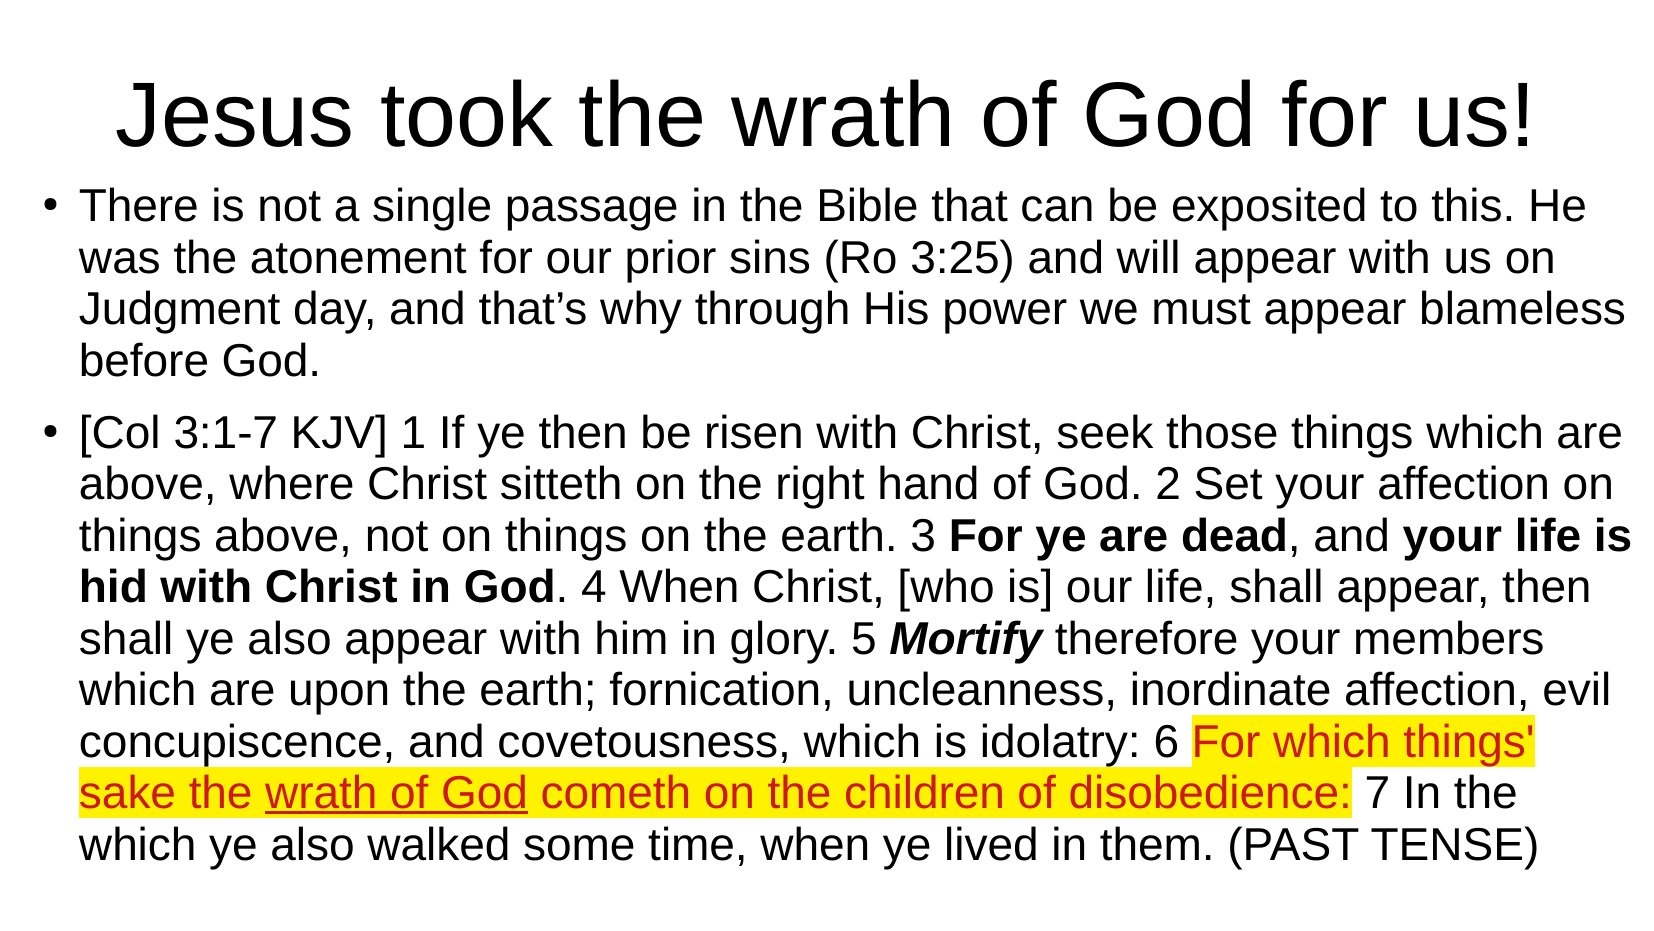

# Jesus took the wrath of God for us!
There is not a single passage in the Bible that can be exposited to this. He was the atonement for our prior sins (Ro 3:25) and will appear with us on Judgment day, and that’s why through His power we must appear blameless before God.
[Col 3:1-7 KJV] 1 If ye then be risen with Christ, seek those things which are above, where Christ sitteth on the right hand of God. 2 Set your affection on things above, not on things on the earth. 3 For ye are dead, and your life is hid with Christ in God. 4 When Christ, [who is] our life, shall appear, then shall ye also appear with him in glory. 5 Mortify therefore your members which are upon the earth; fornication, uncleanness, inordinate affection, evil concupiscence, and covetousness, which is idolatry: 6 For which things' sake the wrath of God cometh on the children of disobedience: 7 In the which ye also walked some time, when ye lived in them. (PAST TENSE)